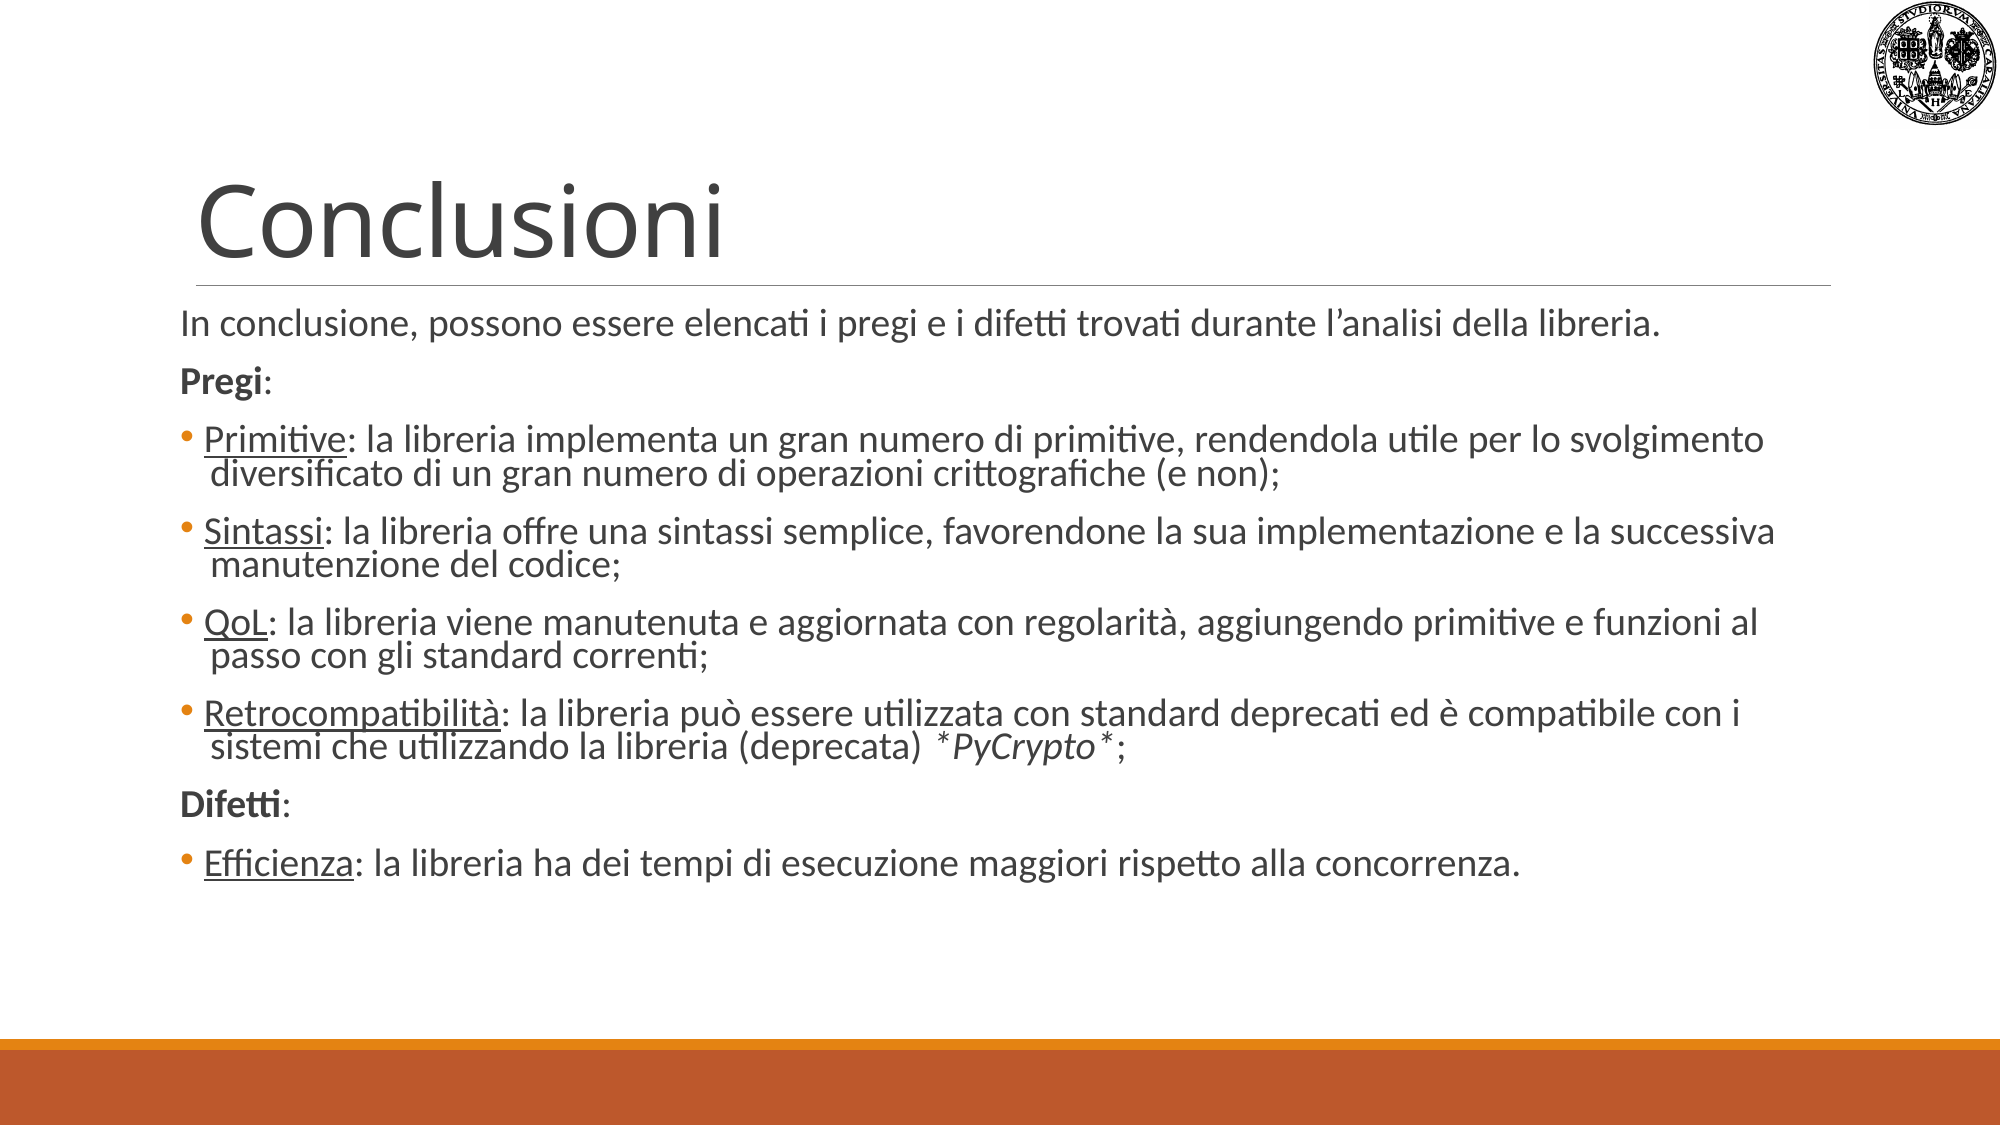

# Conclusioni
In conclusione, possono essere elencati i pregi e i difetti trovati durante l’analisi della libreria.
Pregi:
 Primitive: la libreria implementa un gran numero di primitive, rendendola utile per lo svolgimento diversificato di un gran numero di operazioni crittografiche (e non);
 Sintassi: la libreria offre una sintassi semplice, favorendone la sua implementazione e la successiva manutenzione del codice;
 QoL: la libreria viene manutenuta e aggiornata con regolarità, aggiungendo primitive e funzioni al passo con gli standard correnti;
 Retrocompatibilità: la libreria può essere utilizzata con standard deprecati ed è compatibile con i sistemi che utilizzando la libreria (deprecata) *PyCrypto*;
Difetti:
 Efficienza: la libreria ha dei tempi di esecuzione maggiori rispetto alla concorrenza.